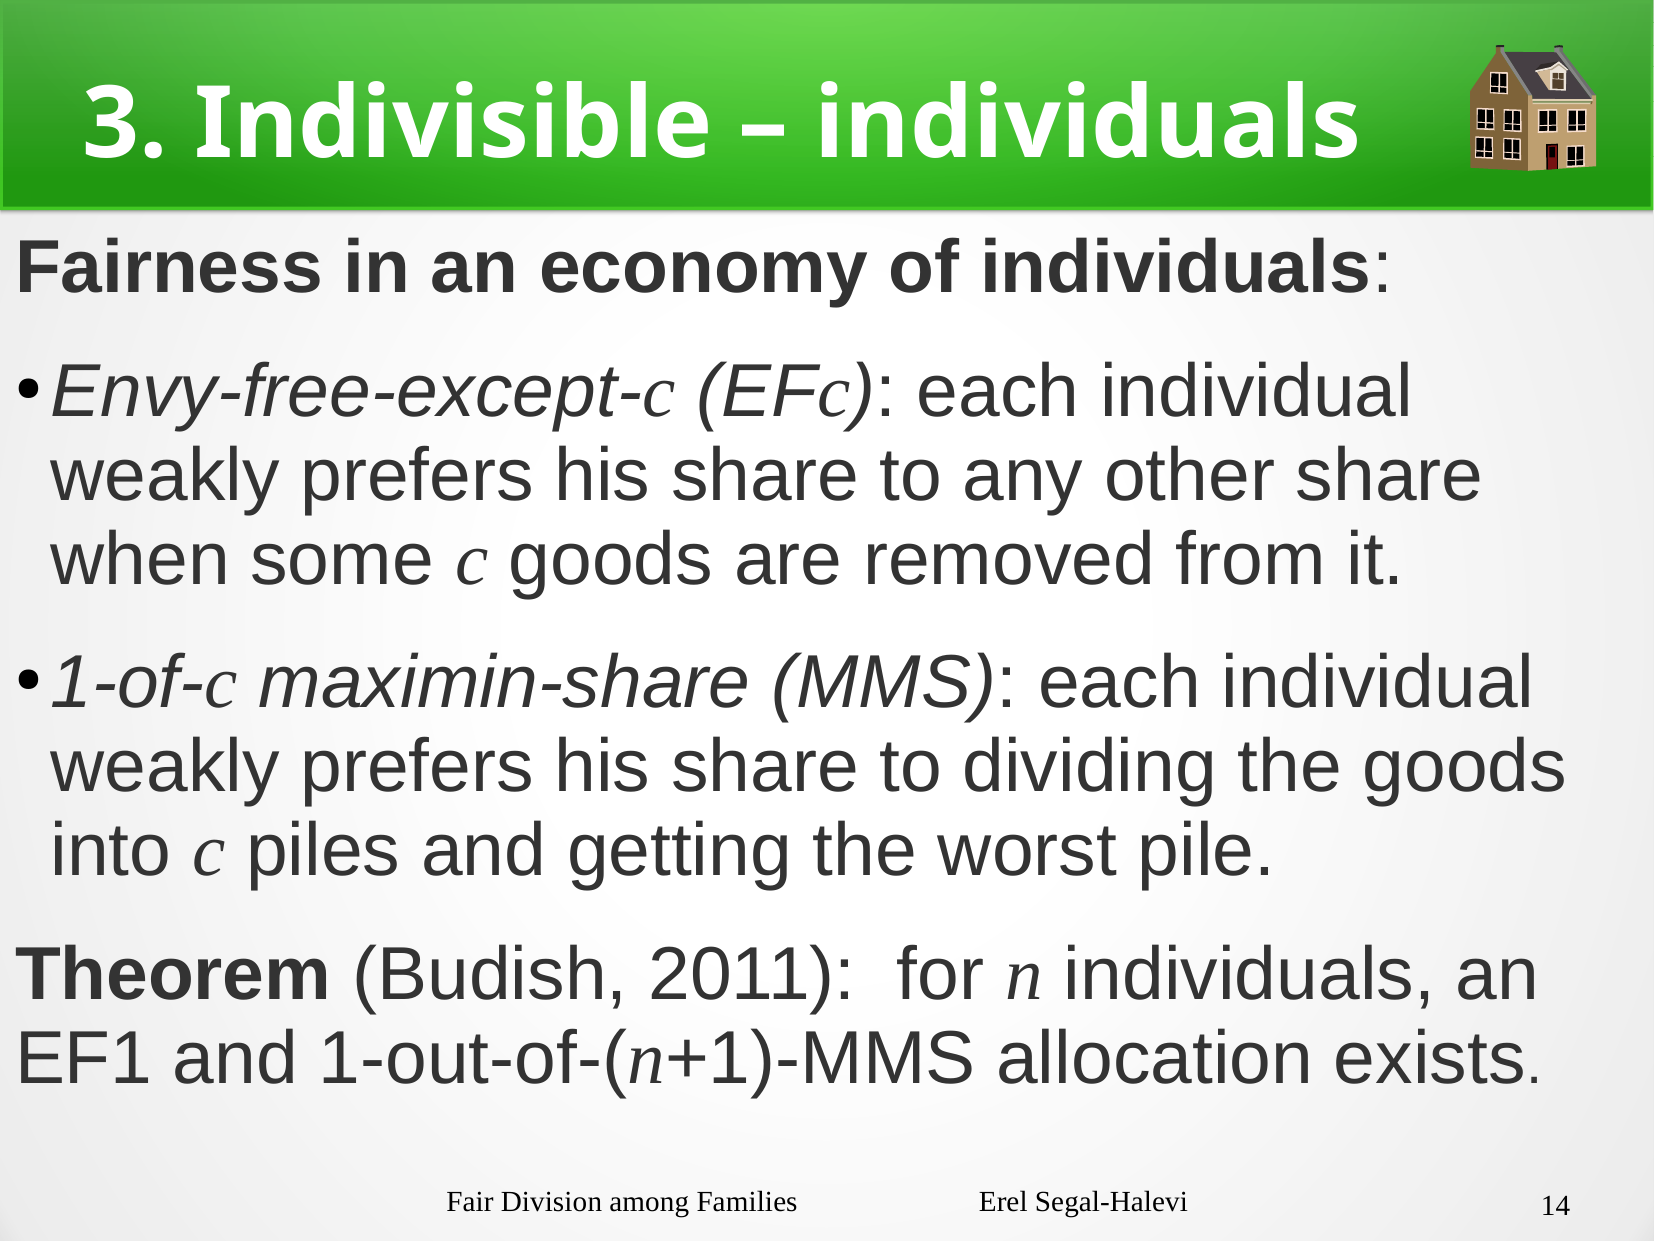

# 3. Indivisible – individuals
Fairness in an economy of individuals:
Envy-free-except-c (EFc): each individual weakly prefers his share to any other share when some c goods are removed from it.
1-of-c maximin-share (MMS): each individual weakly prefers his share to dividing the goods into c piles and getting the worst pile.
Theorem (Budish, 2011): for n individuals, an EF1 and 1-out-of-(n+1)-MMS allocation exists.
Fair Division among Families Erel Segal-Halevi
14